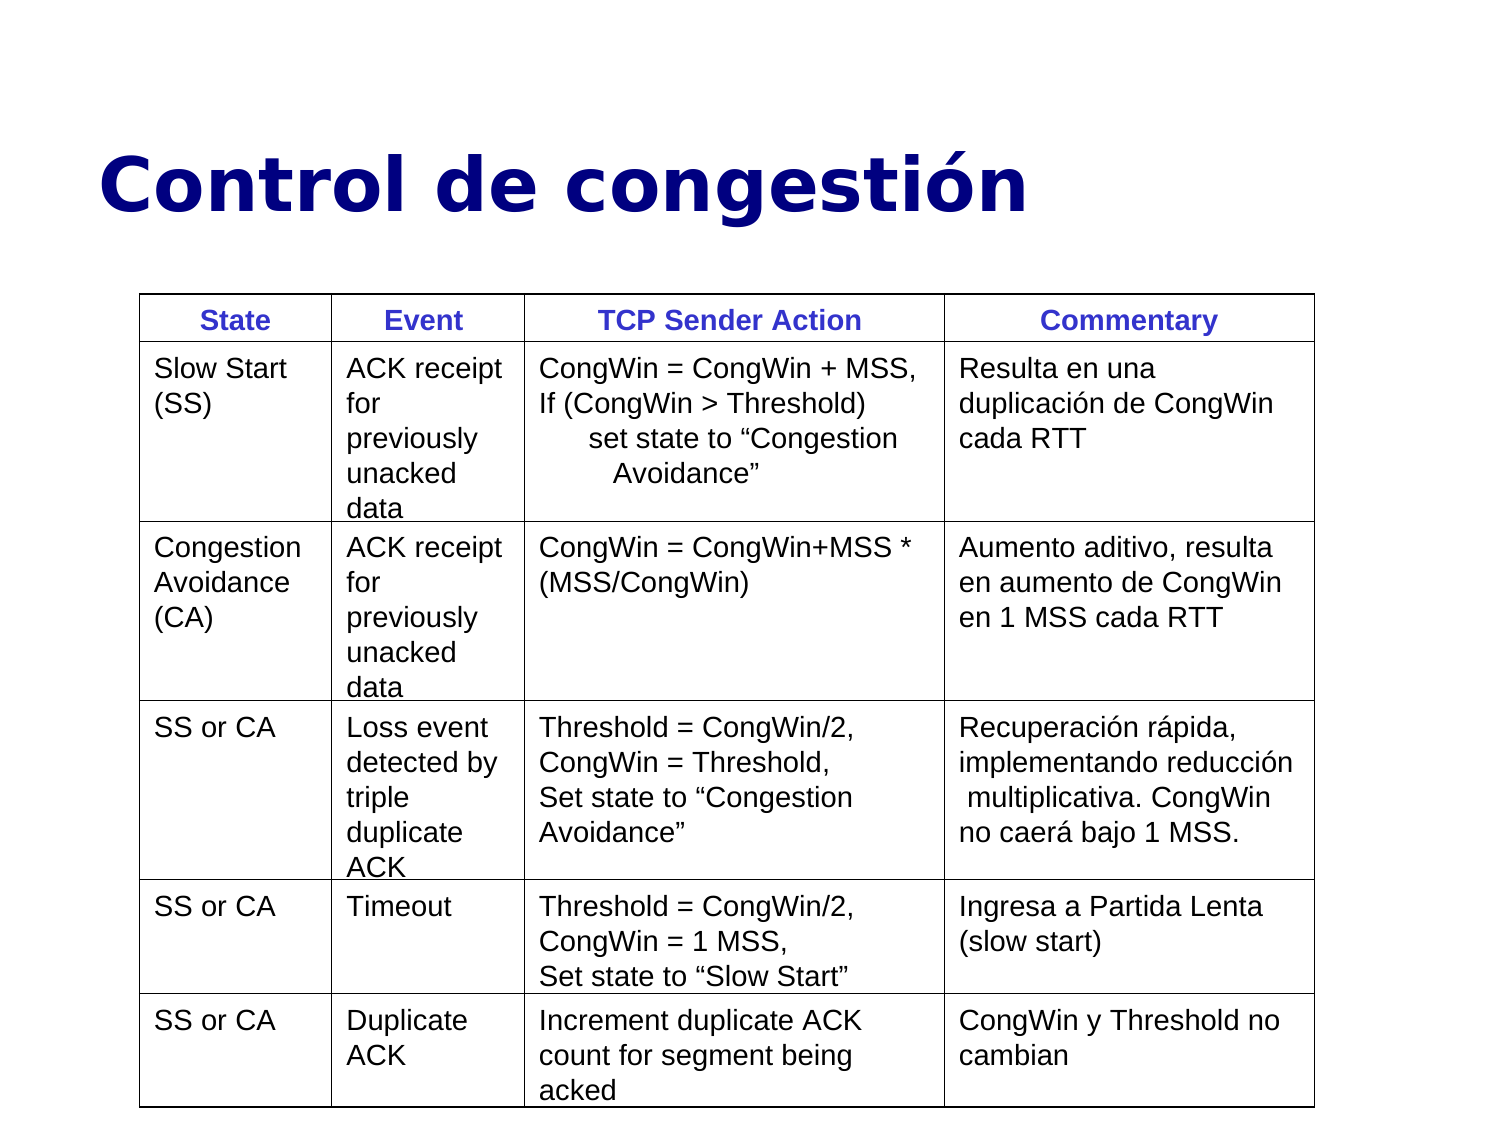

# Control de congestión
| State | Event | TCP Sender Action | Commentary |
| --- | --- | --- | --- |
| Slow Start (SS) | ACK receipt for previously unacked data | CongWin = CongWin + MSS, If (CongWin > Threshold) set state to “Congestion Avoidance” | Resulta en una duplicación de CongWin cada RTT |
| Congestion Avoidance (CA) | ACK receipt for previously unacked data | CongWin = CongWin+MSS \* (MSS/CongWin) | Aumento aditivo, resulta en aumento de CongWin en 1 MSS cada RTT |
| SS or CA | Loss event detected by triple duplicate ACK | Threshold = CongWin/2, CongWin = Threshold, Set state to “Congestion Avoidance” | Recuperación rápida, implementando reducción multiplicativa. CongWin no caerá bajo 1 MSS. |
| SS or CA | Timeout | Threshold = CongWin/2, CongWin = 1 MSS, Set state to “Slow Start” | Ingresa a Partida Lenta (slow start) |
| SS or CA | Duplicate ACK | Increment duplicate ACK count for segment being acked | CongWin y Threshold no cambian |